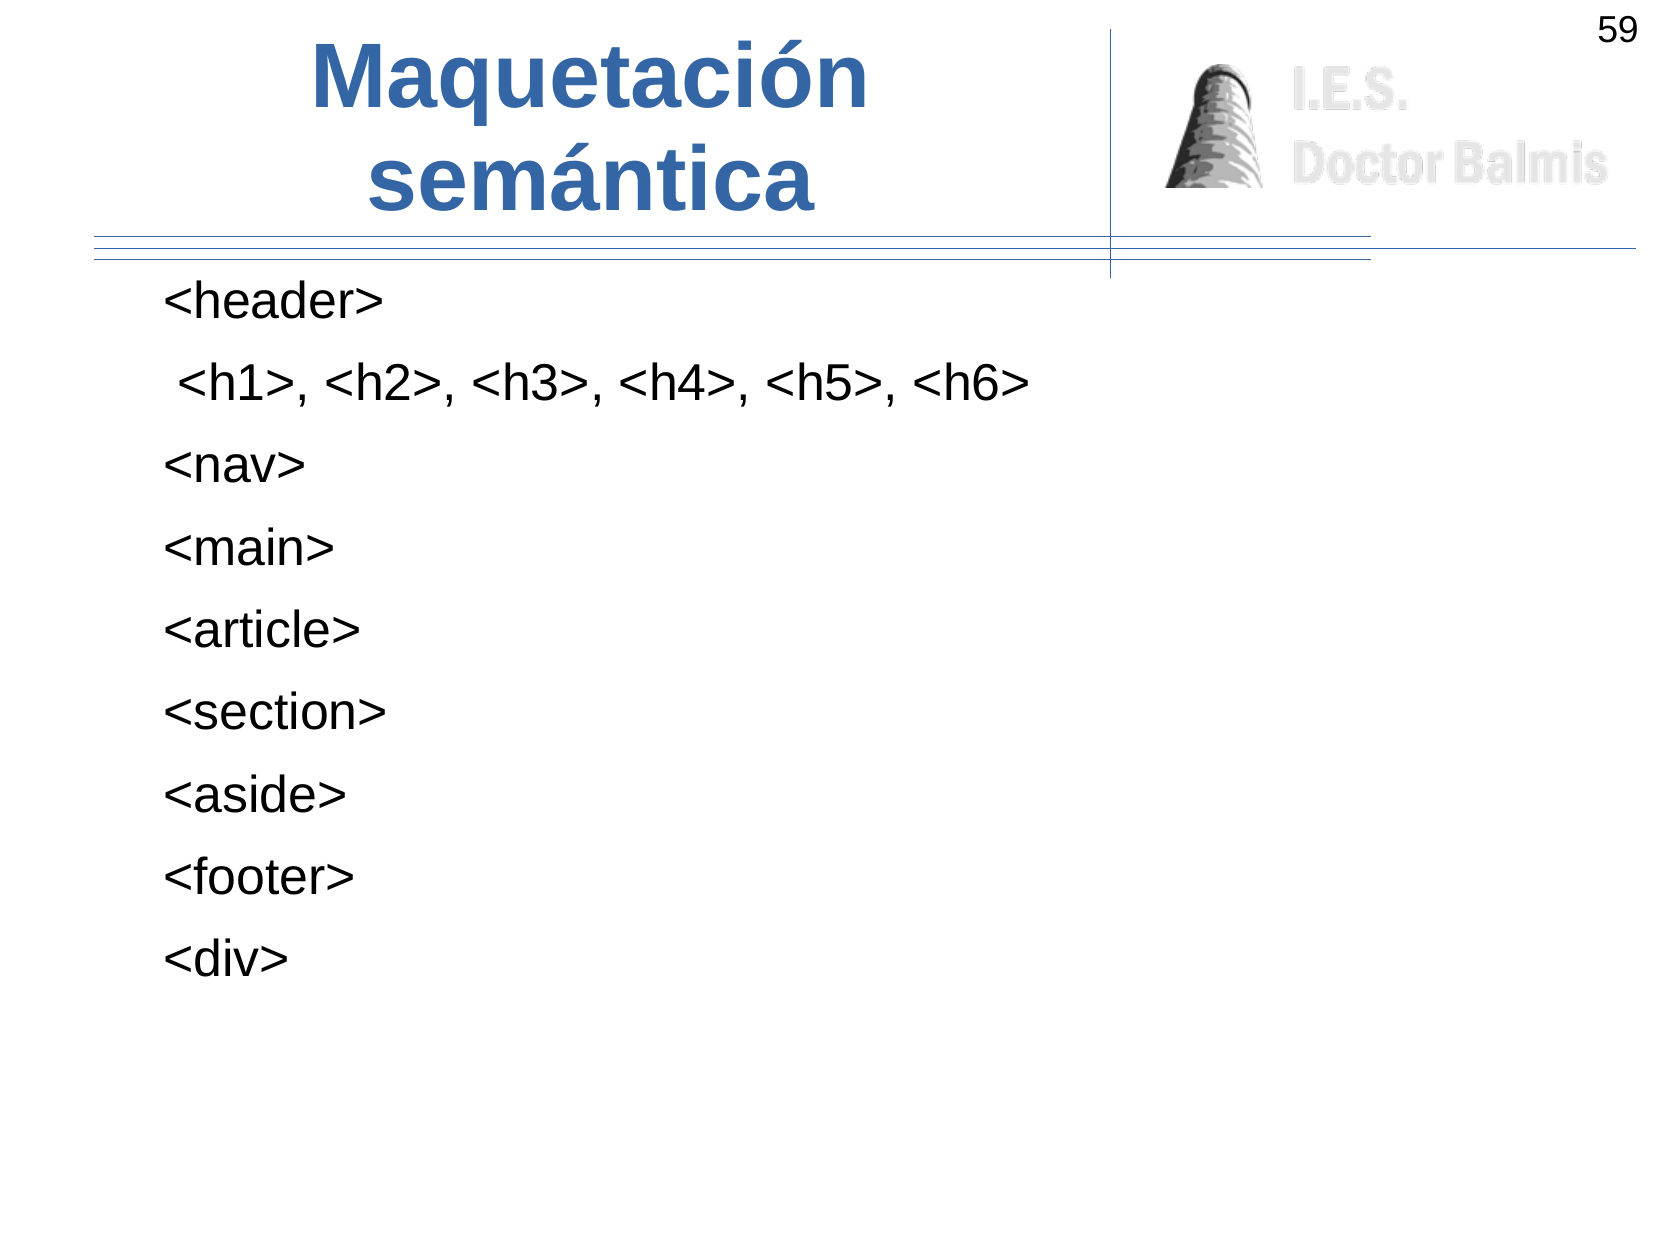

# Maquetación semántica
<header>
 <h1>, <h2>, <h3>, <h4>, <h5>, <h6>
<nav>
<main>
<article>
<section>
<aside>
<div>